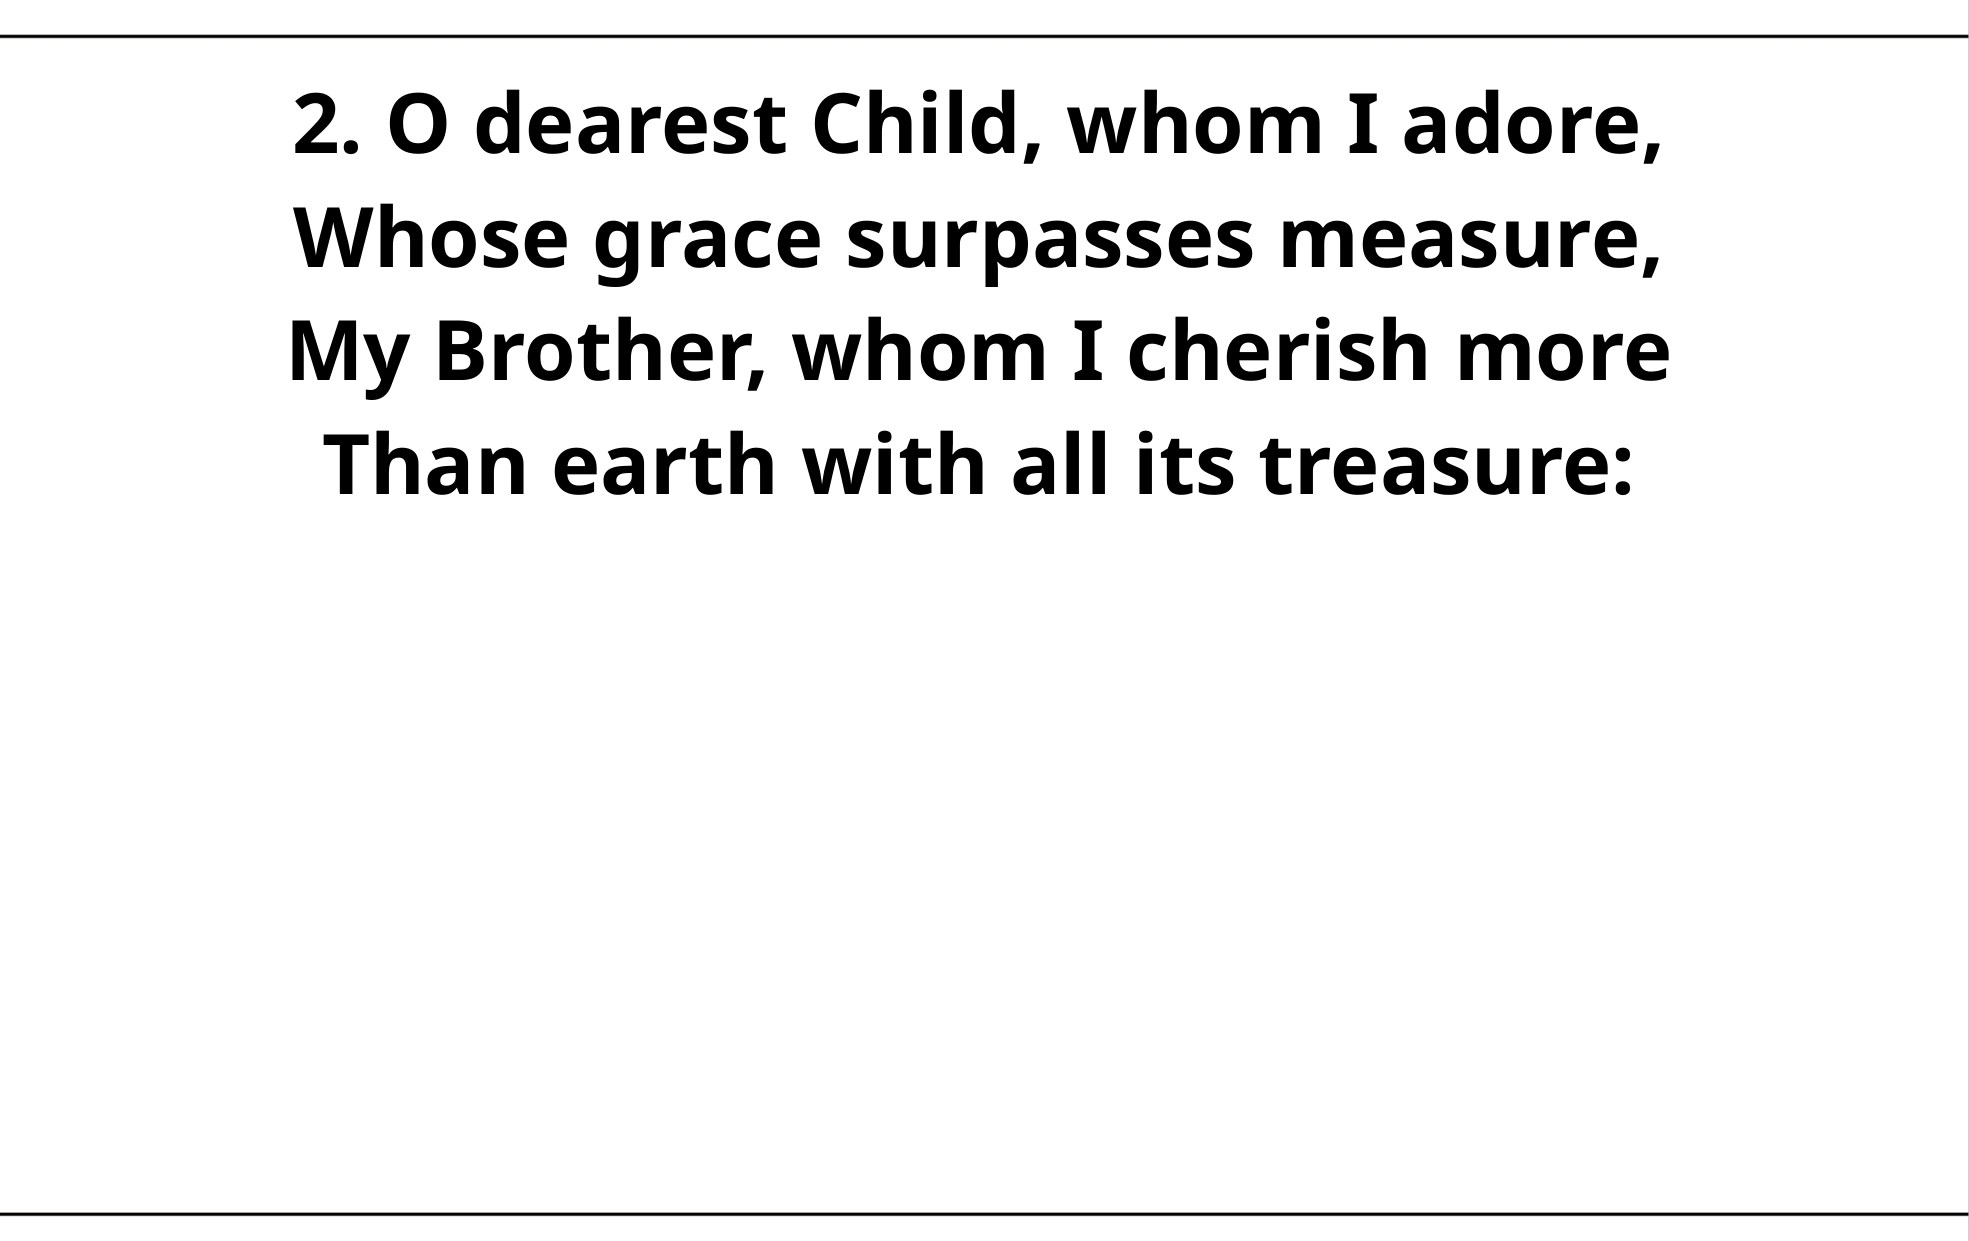

# 2. O dearest Child, whom I adore, Whose grace surpasses measure, My Brother, whom I cherish more Than earth with all its treasure: